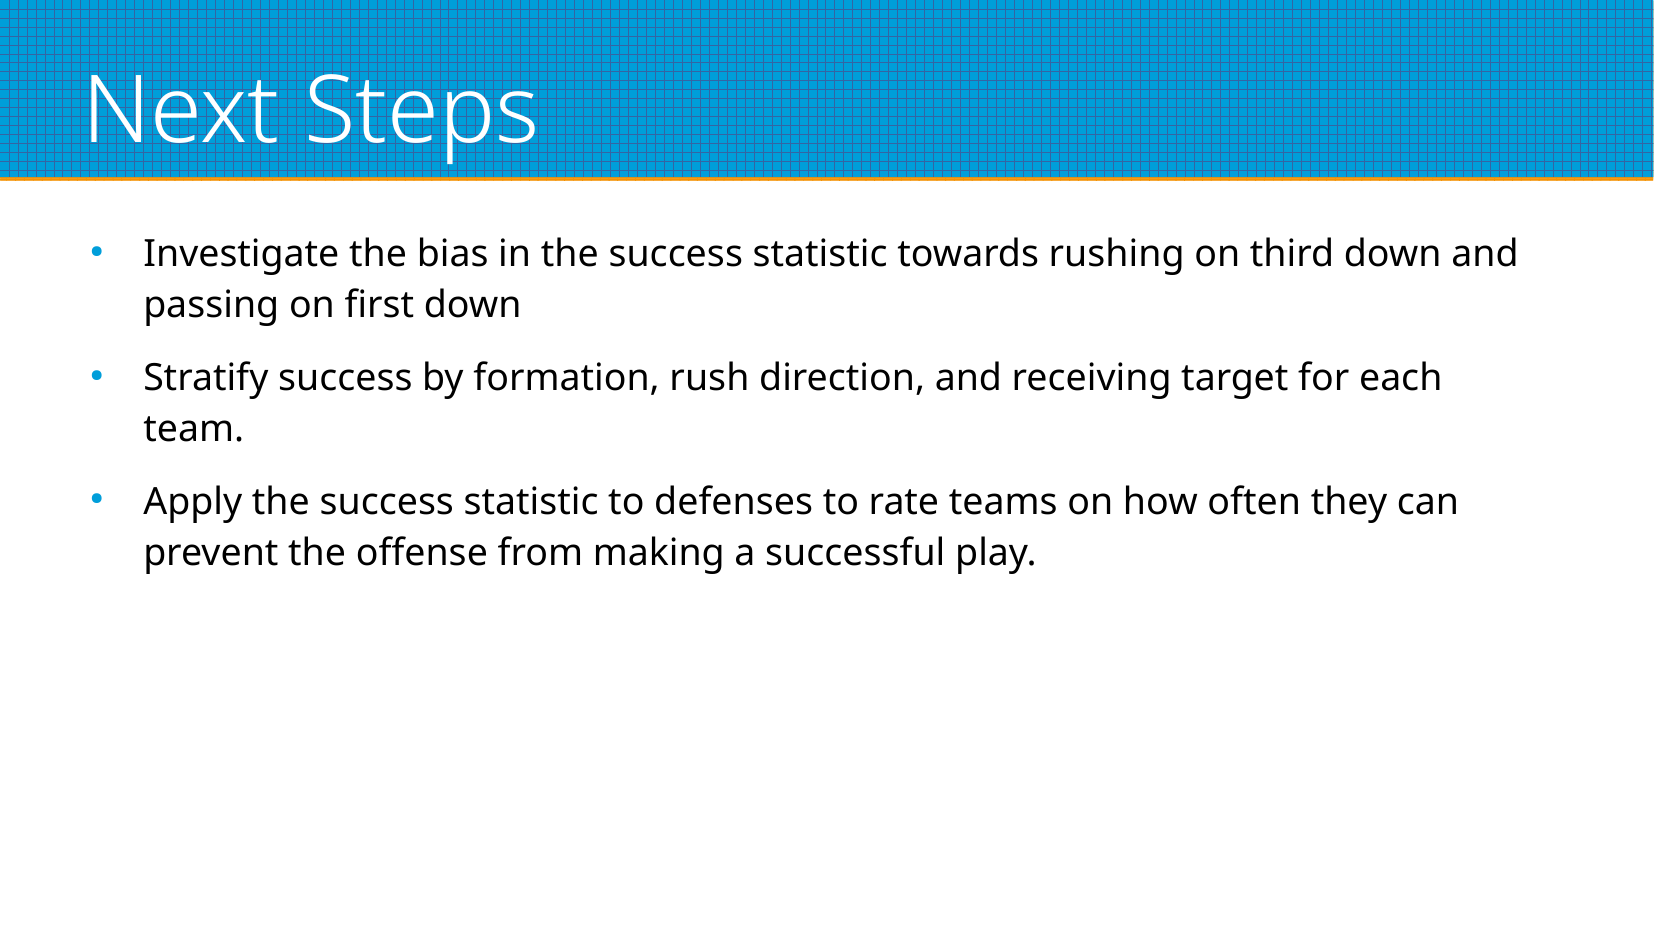

# Next Steps
Investigate the bias in the success statistic towards rushing on third down and passing on first down
Stratify success by formation, rush direction, and receiving target for each team.
Apply the success statistic to defenses to rate teams on how often they can prevent the offense from making a successful play.